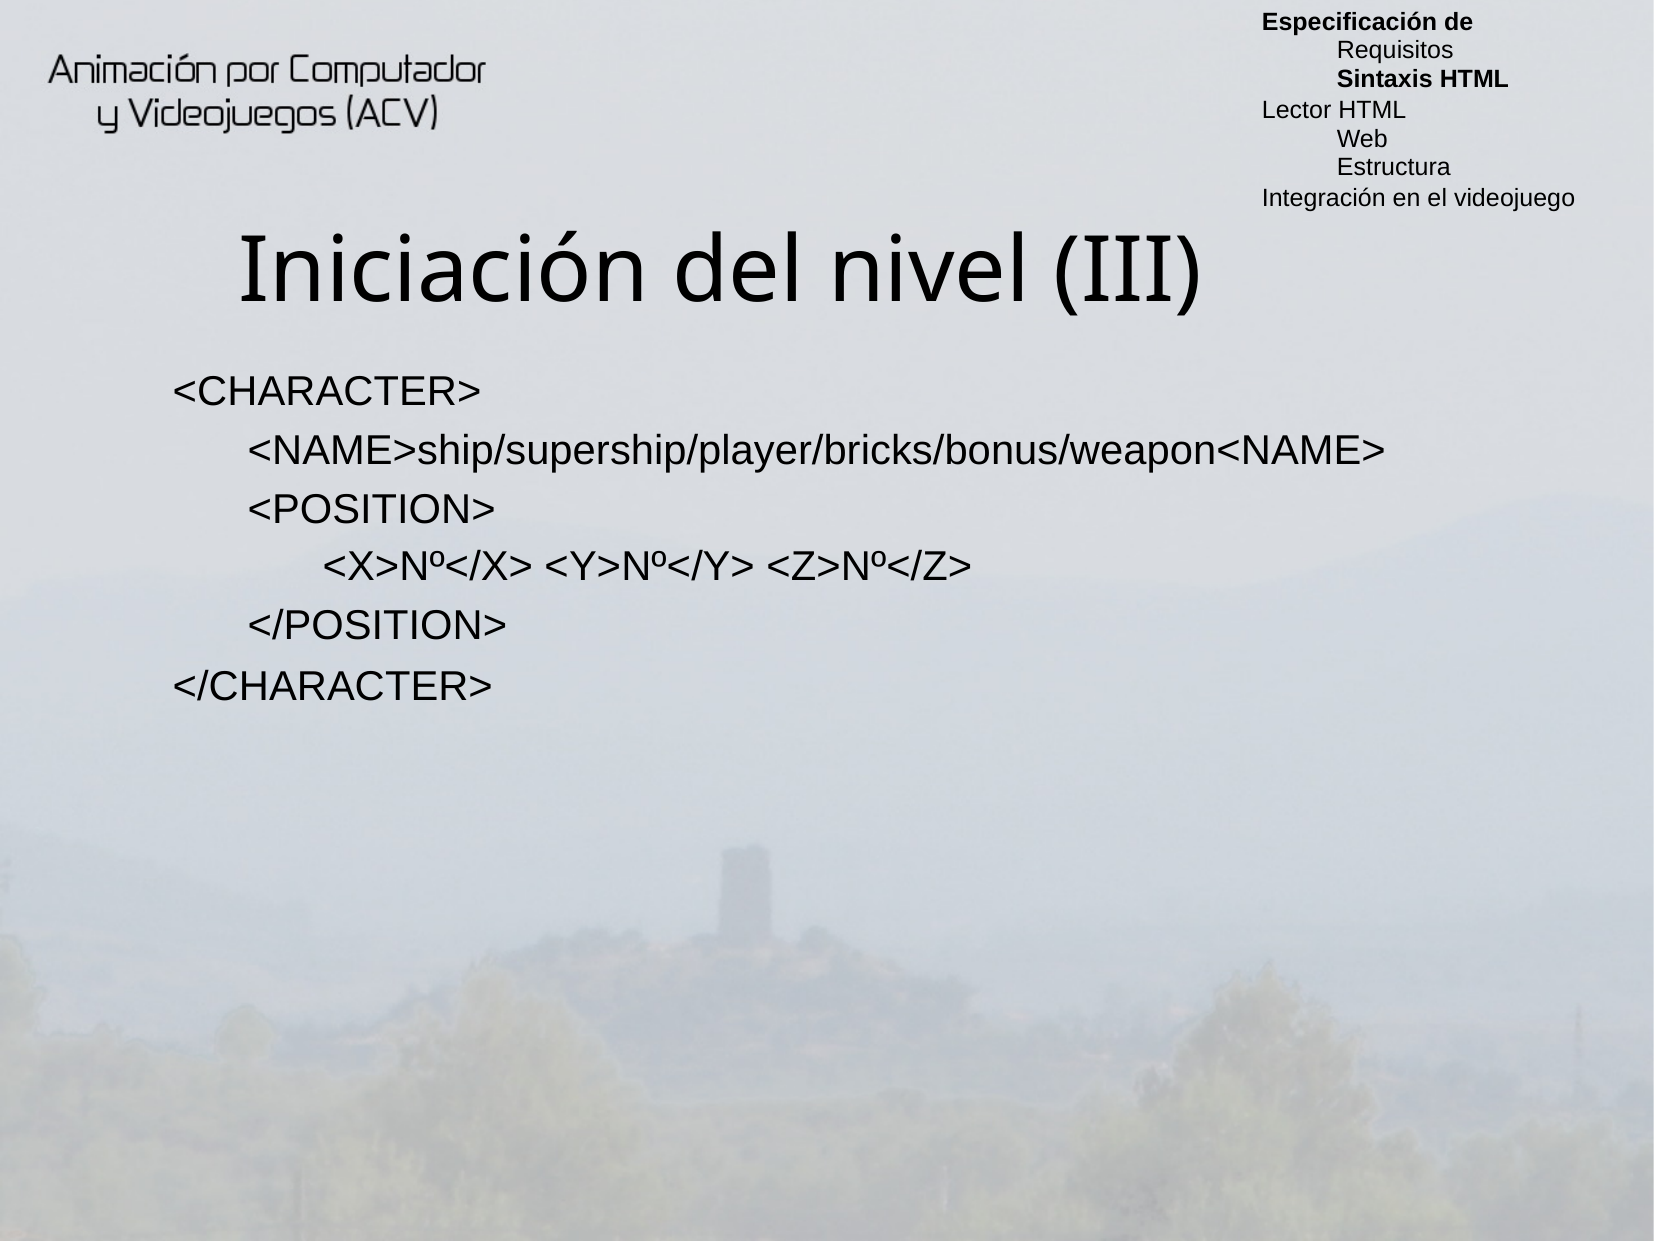

Especificación de
Requisitos
Sintaxis HTML
Lector HTML
Web
Estructura
Integración en el videojuego
Iniciación del nivel (III)
# <CHARACTER>
<NAME>ship/supership/player/bricks/bonus/weapon<NAME>
<POSITION>
<X>Nº</X> <Y>Nº</Y> <Z>Nº</Z>
</POSITION>
</CHARACTER>